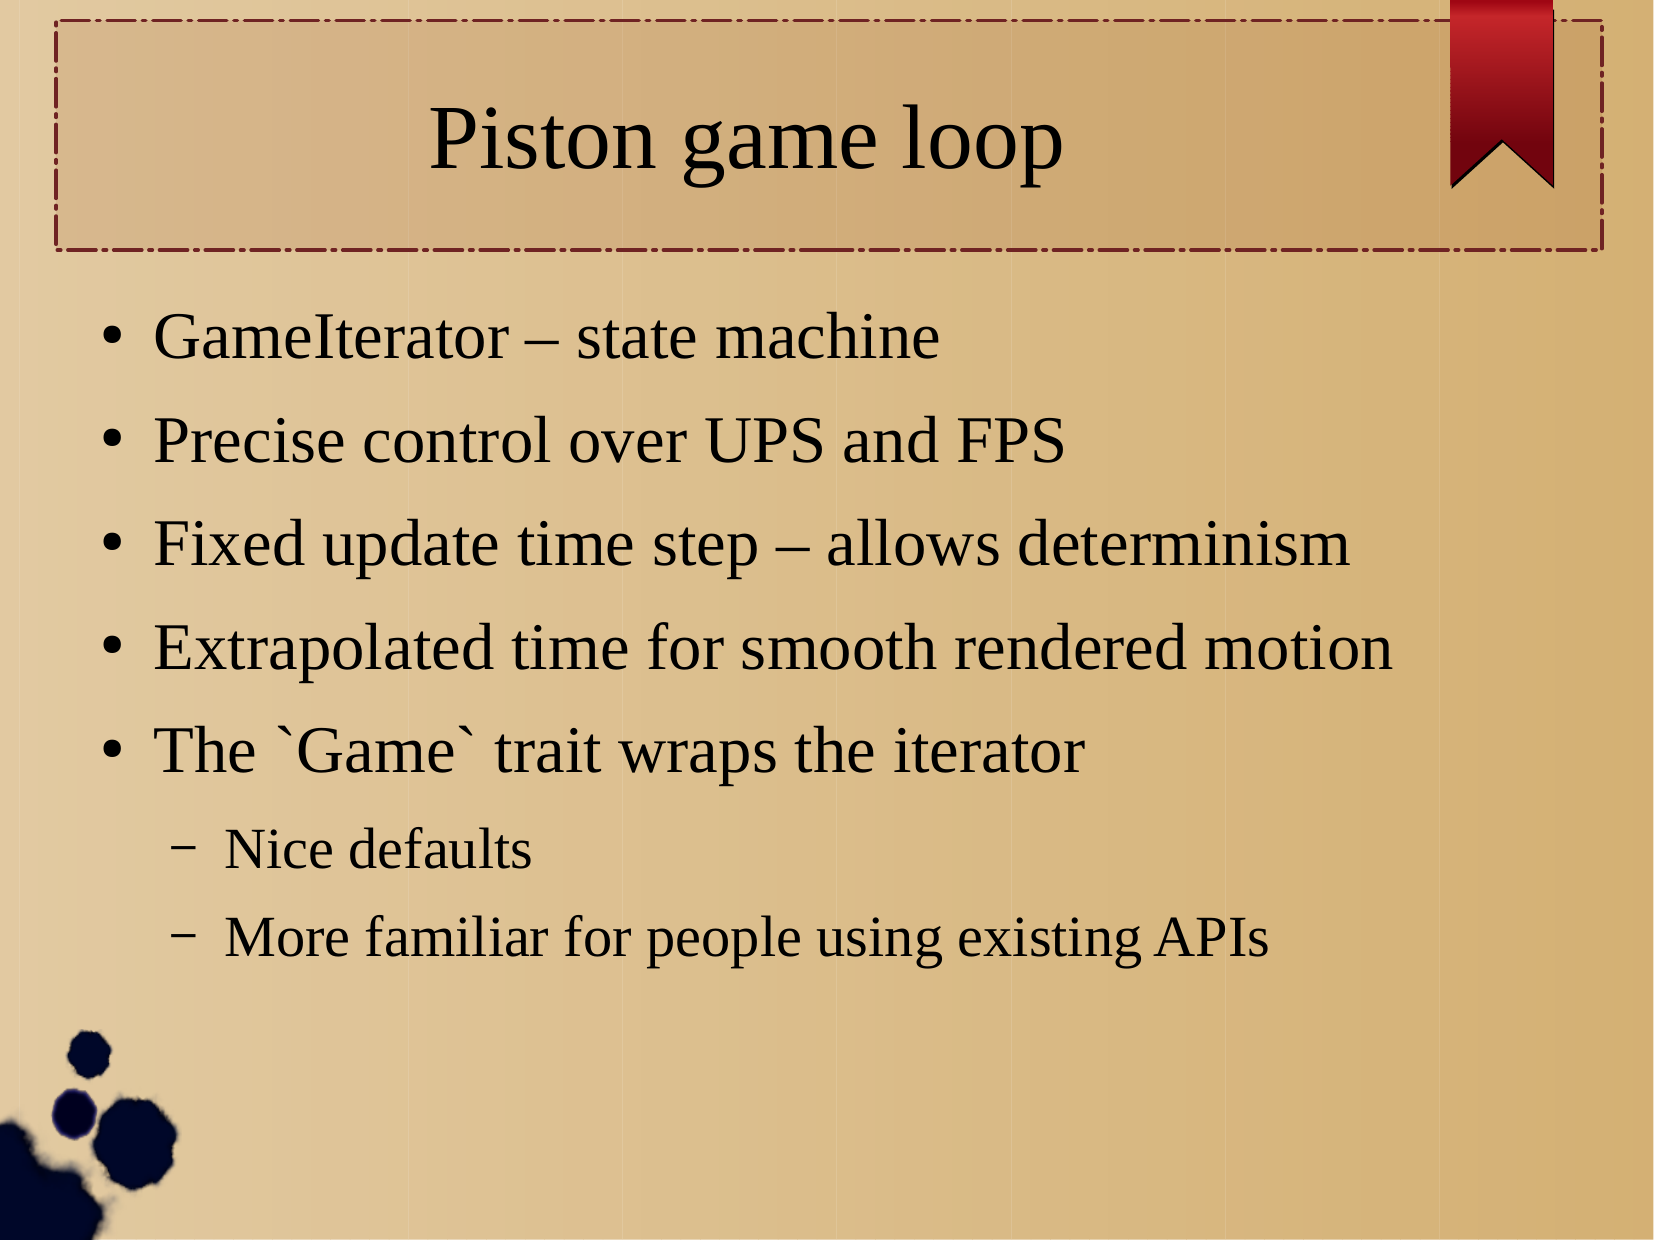

# Piston game loop
GameIterator – state machine
Precise control over UPS and FPS
Fixed update time step – allows determinism
Extrapolated time for smooth rendered motion
The `Game` trait wraps the iterator
Nice defaults
More familiar for people using existing APIs